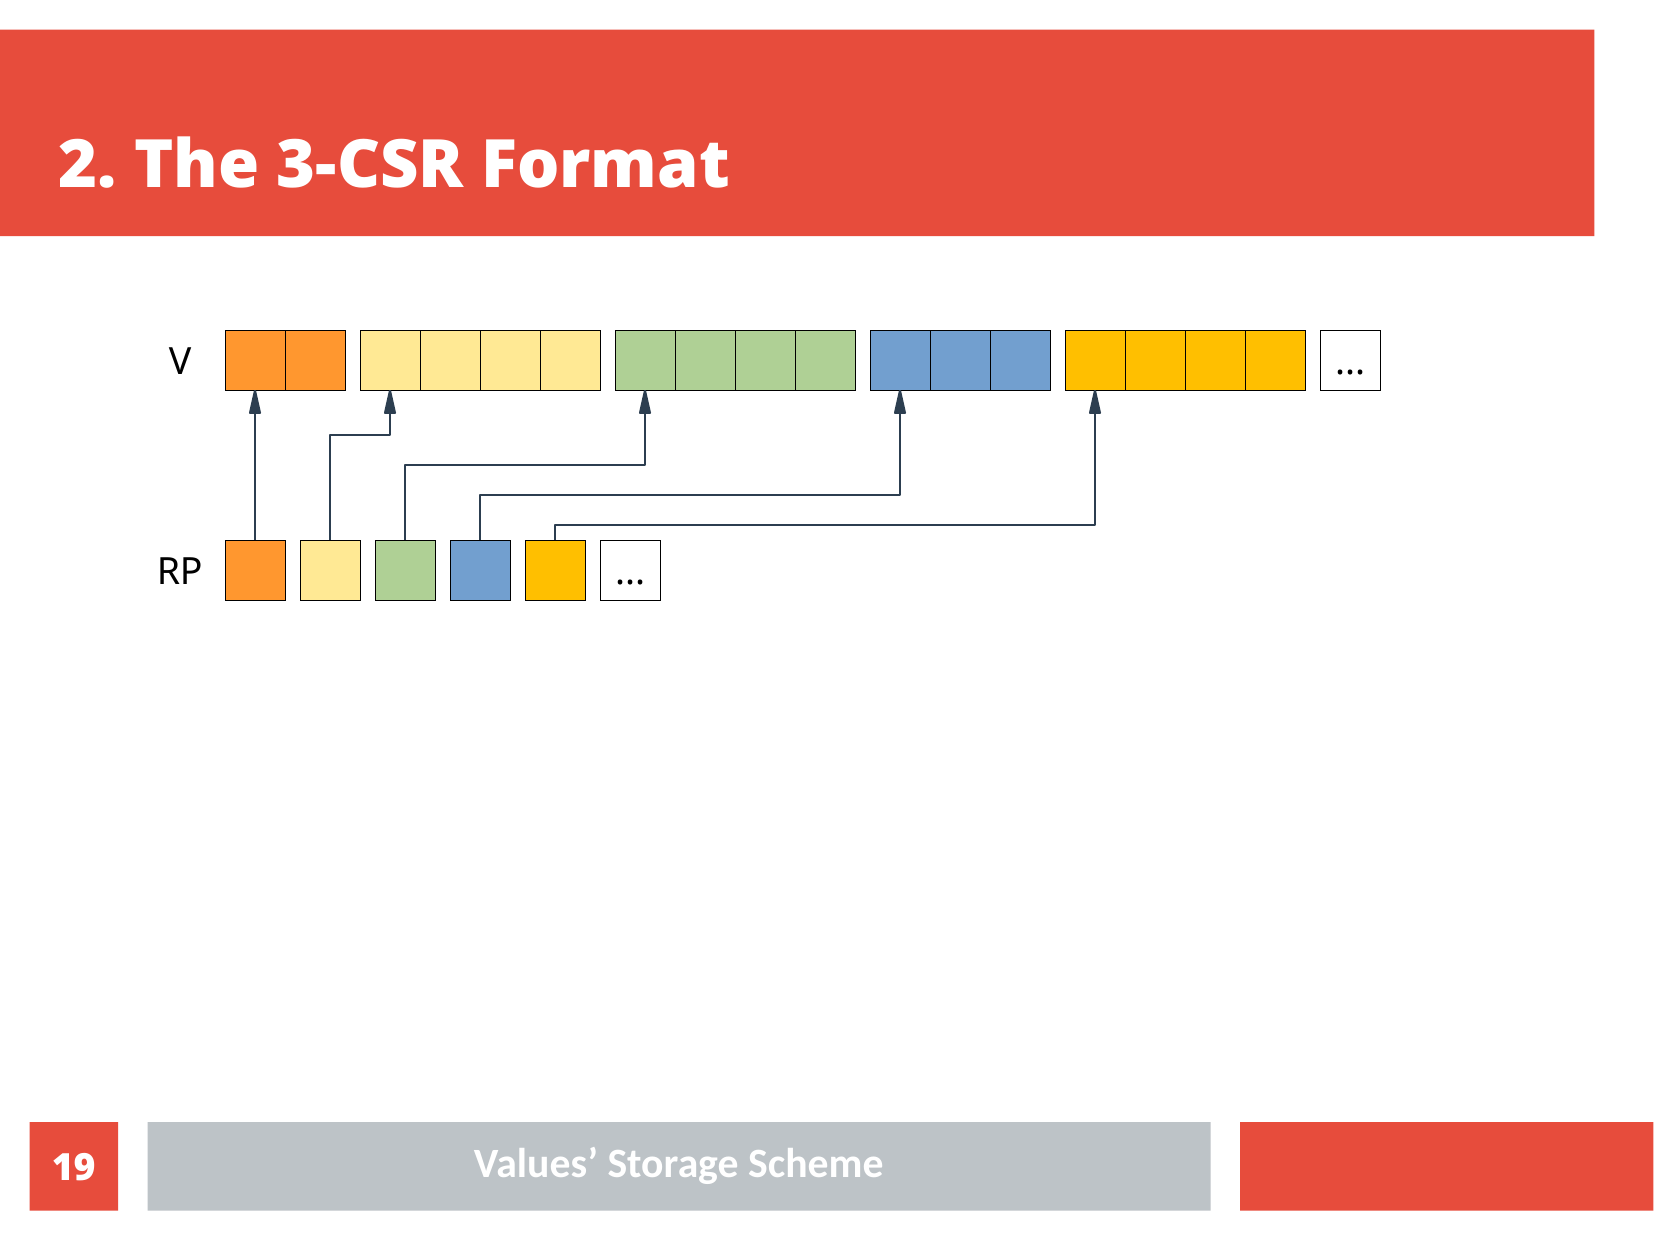

# 2. The 3-CSR Format
V
...
RP
...
19
Values’ Storage Scheme